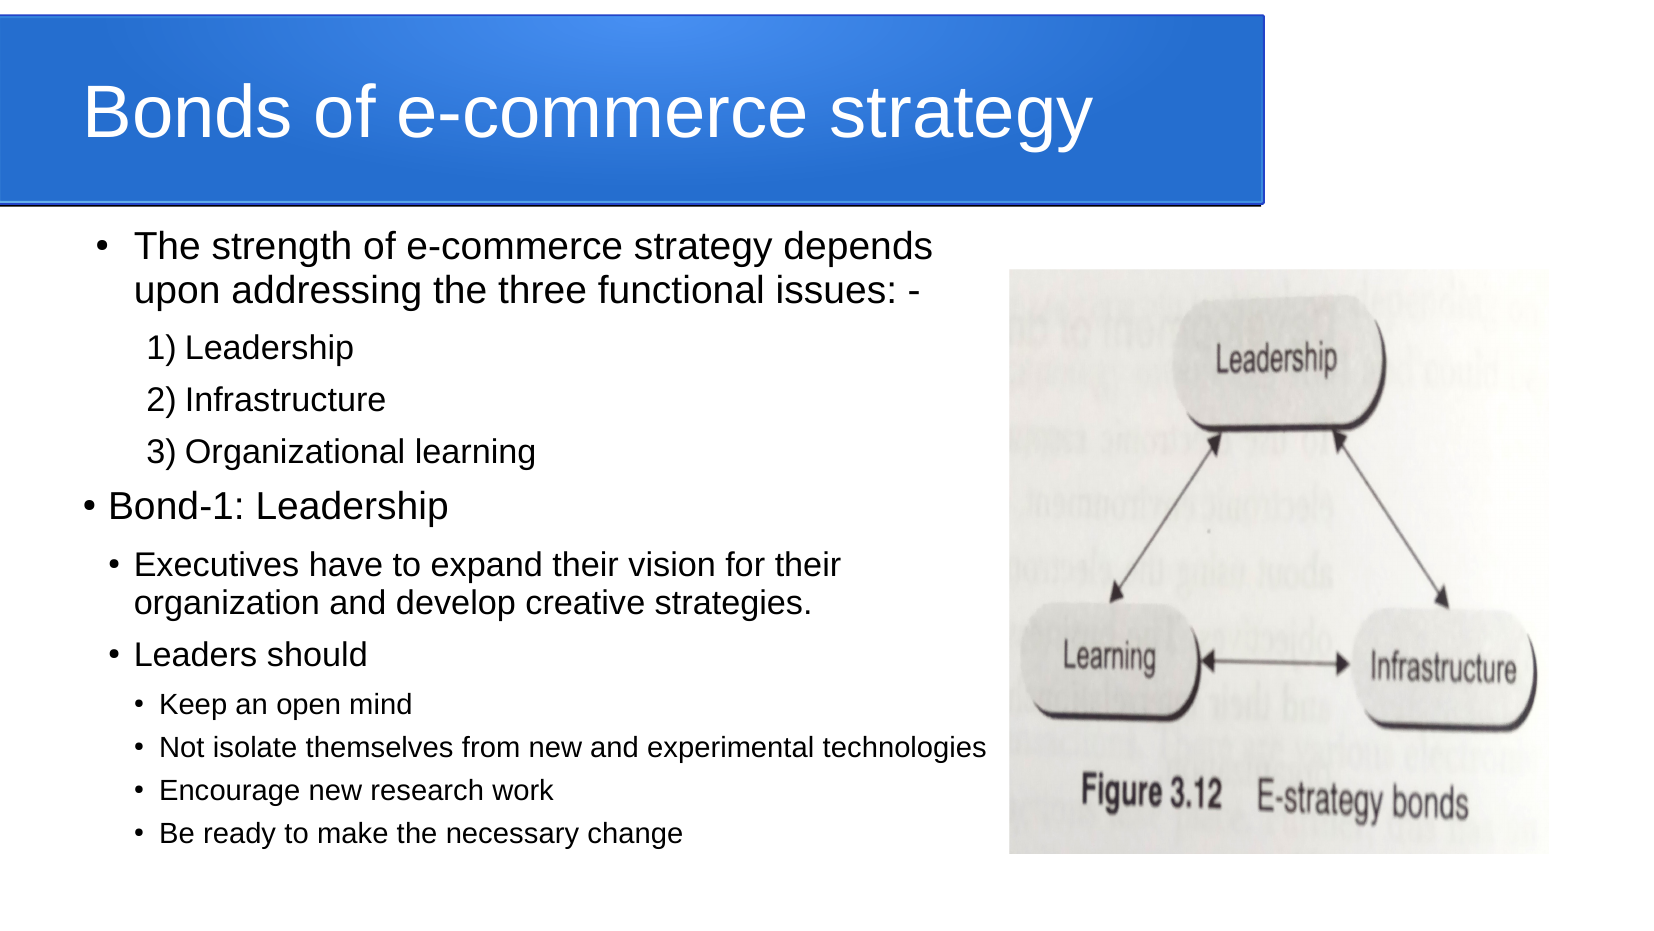

# Bonds of e-commerce strategy
The strength of e-commerce strategy depends upon addressing the three functional issues: -
Leadership
Infrastructure
Organizational learning
Bond-1: Leadership
Executives have to expand their vision for their organization and develop creative strategies.
Leaders should
Keep an open mind
Not isolate themselves from new and experimental technologies
Encourage new research work
Be ready to make the necessary change